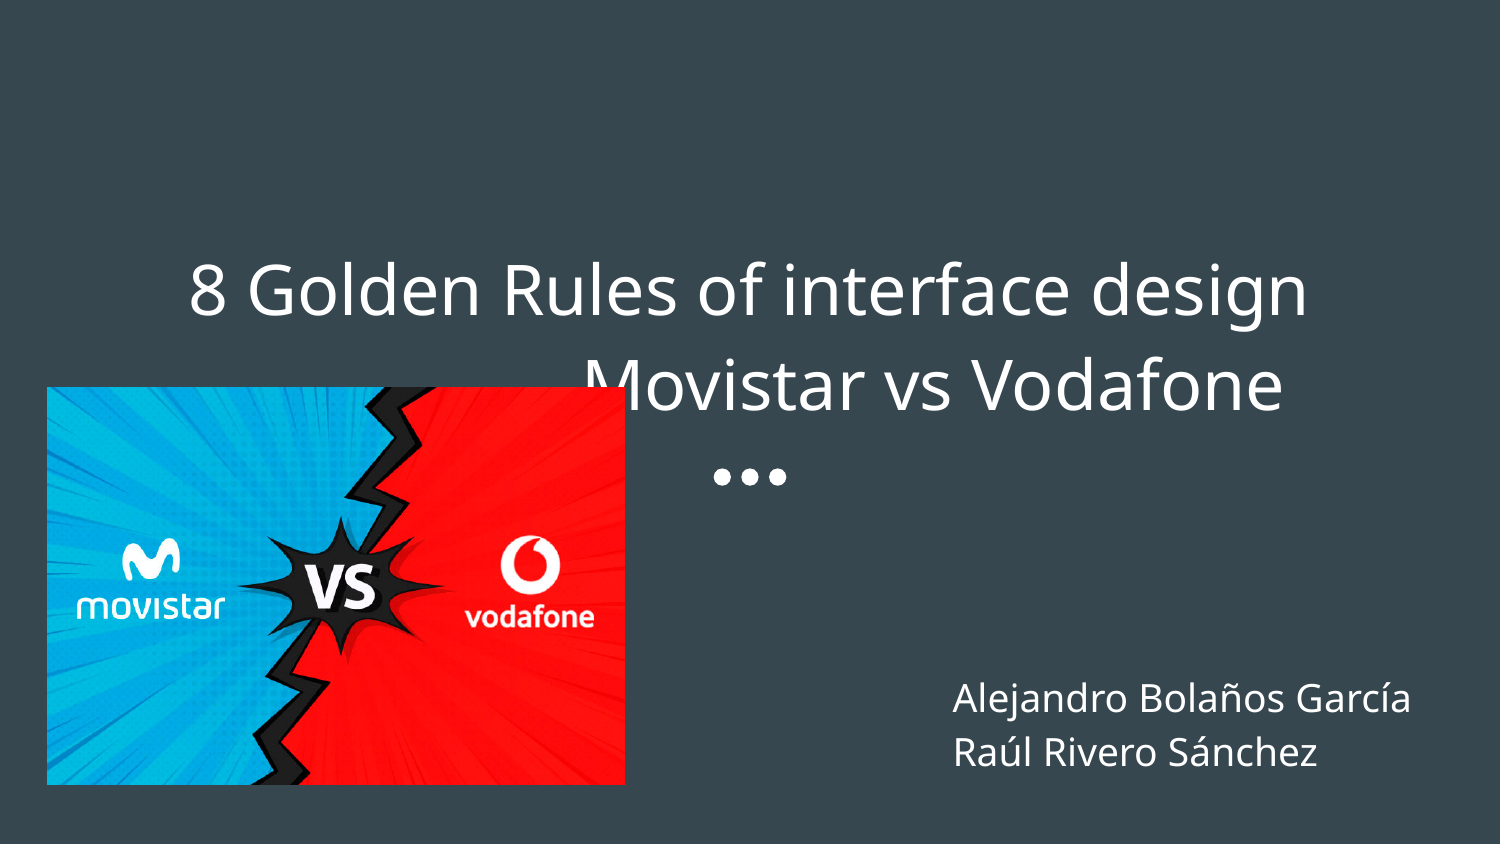

# 8 Golden Rules of interface design Movistar vs Vodafone
Alejandro Bolaños García Raúl Rivero Sánchez